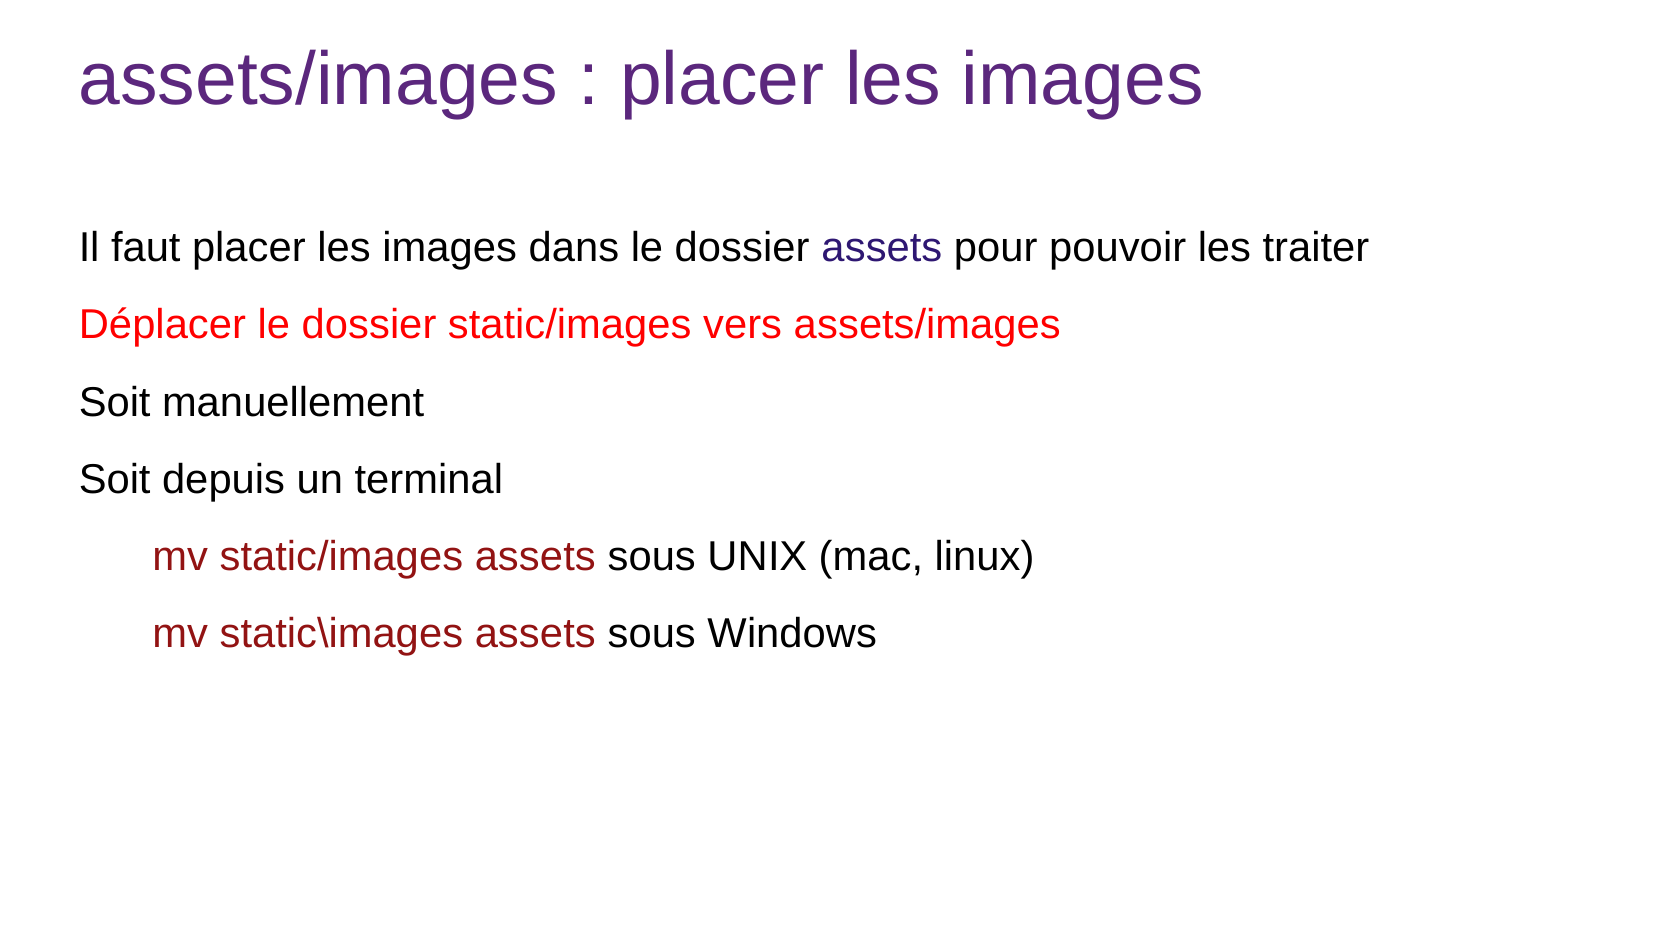

# assets/images : placer les images
Il faut placer les images dans le dossier assets pour pouvoir les traiter
Déplacer le dossier static/images vers assets/images
Soit manuellement
Soit depuis un terminal
	mv static/images assets sous UNIX (mac, linux)
	mv static\images assets sous Windows